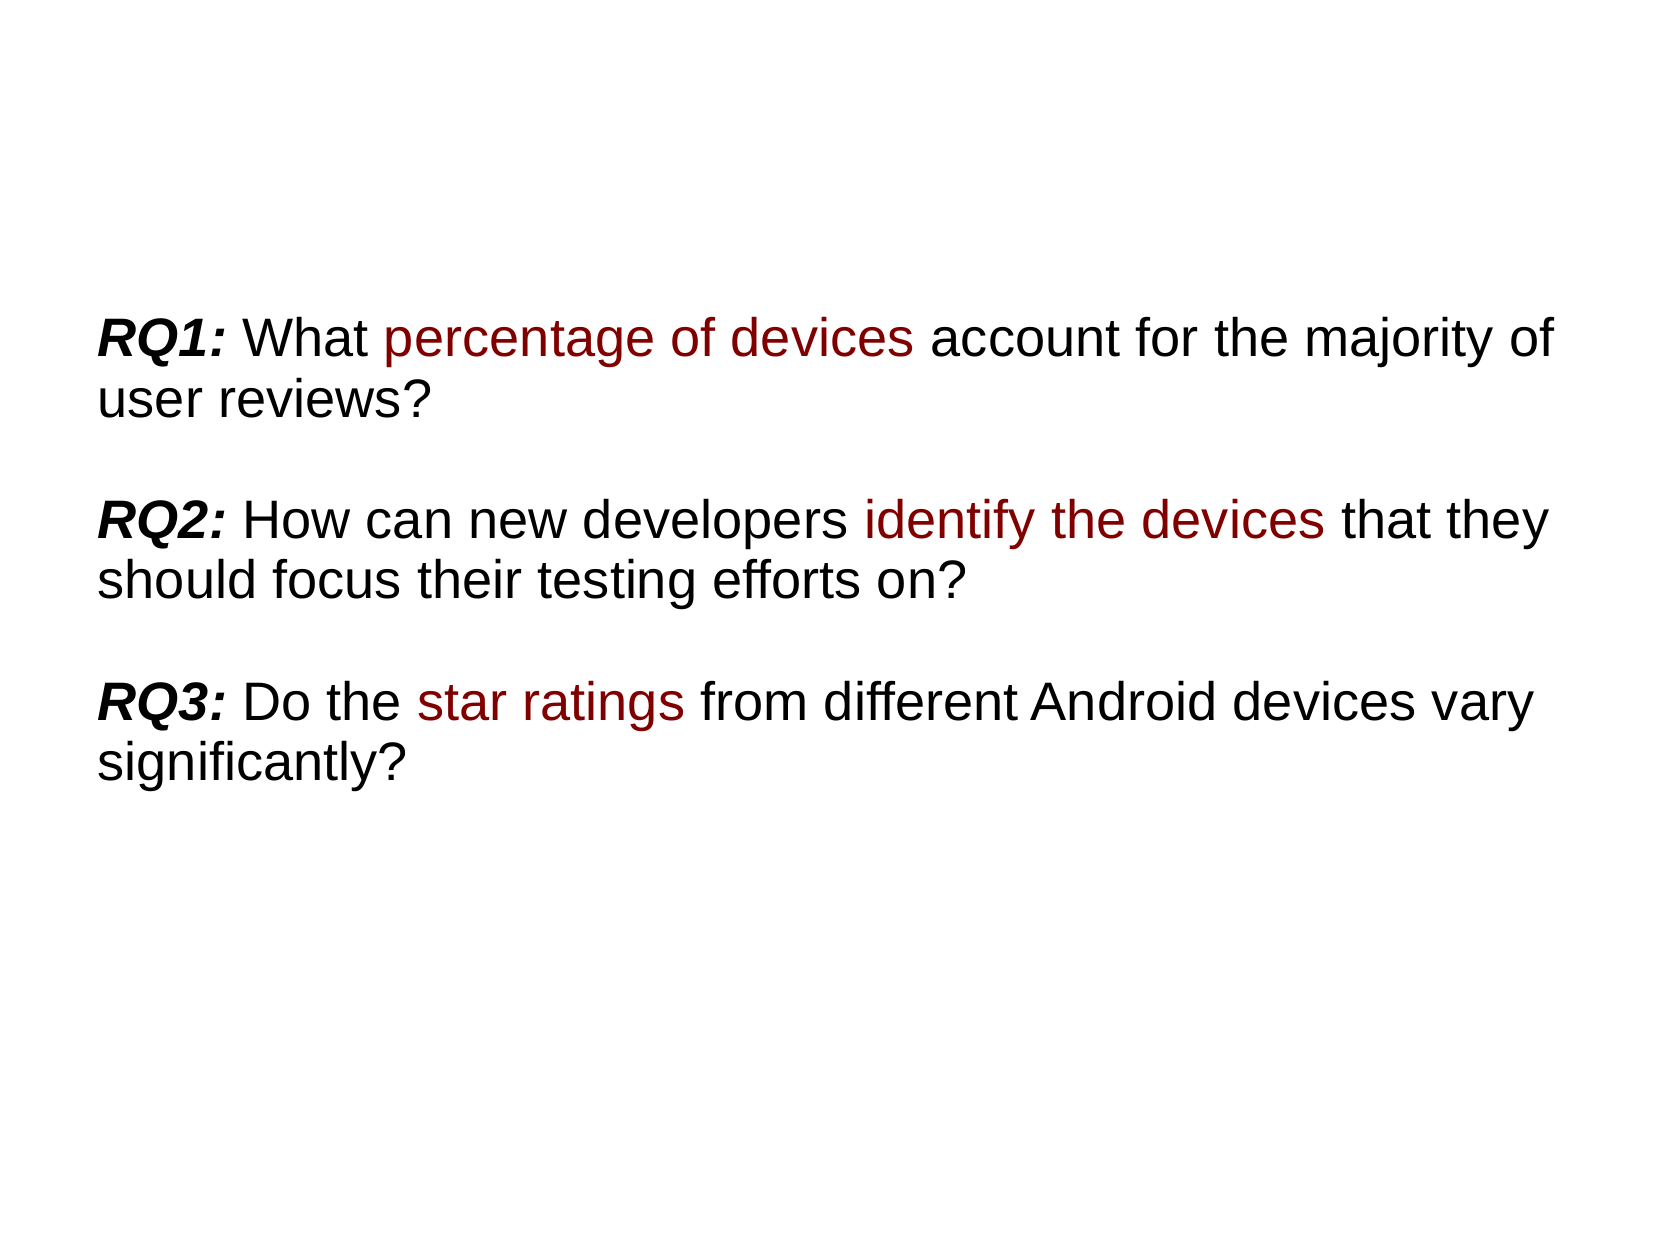

RQ1: What percentage of devices account for the majority of user reviews?
RQ2: How can new developers identify the devices that they should focus their testing efforts on?
RQ3: Do the star ratings from different Android devices vary significantly?